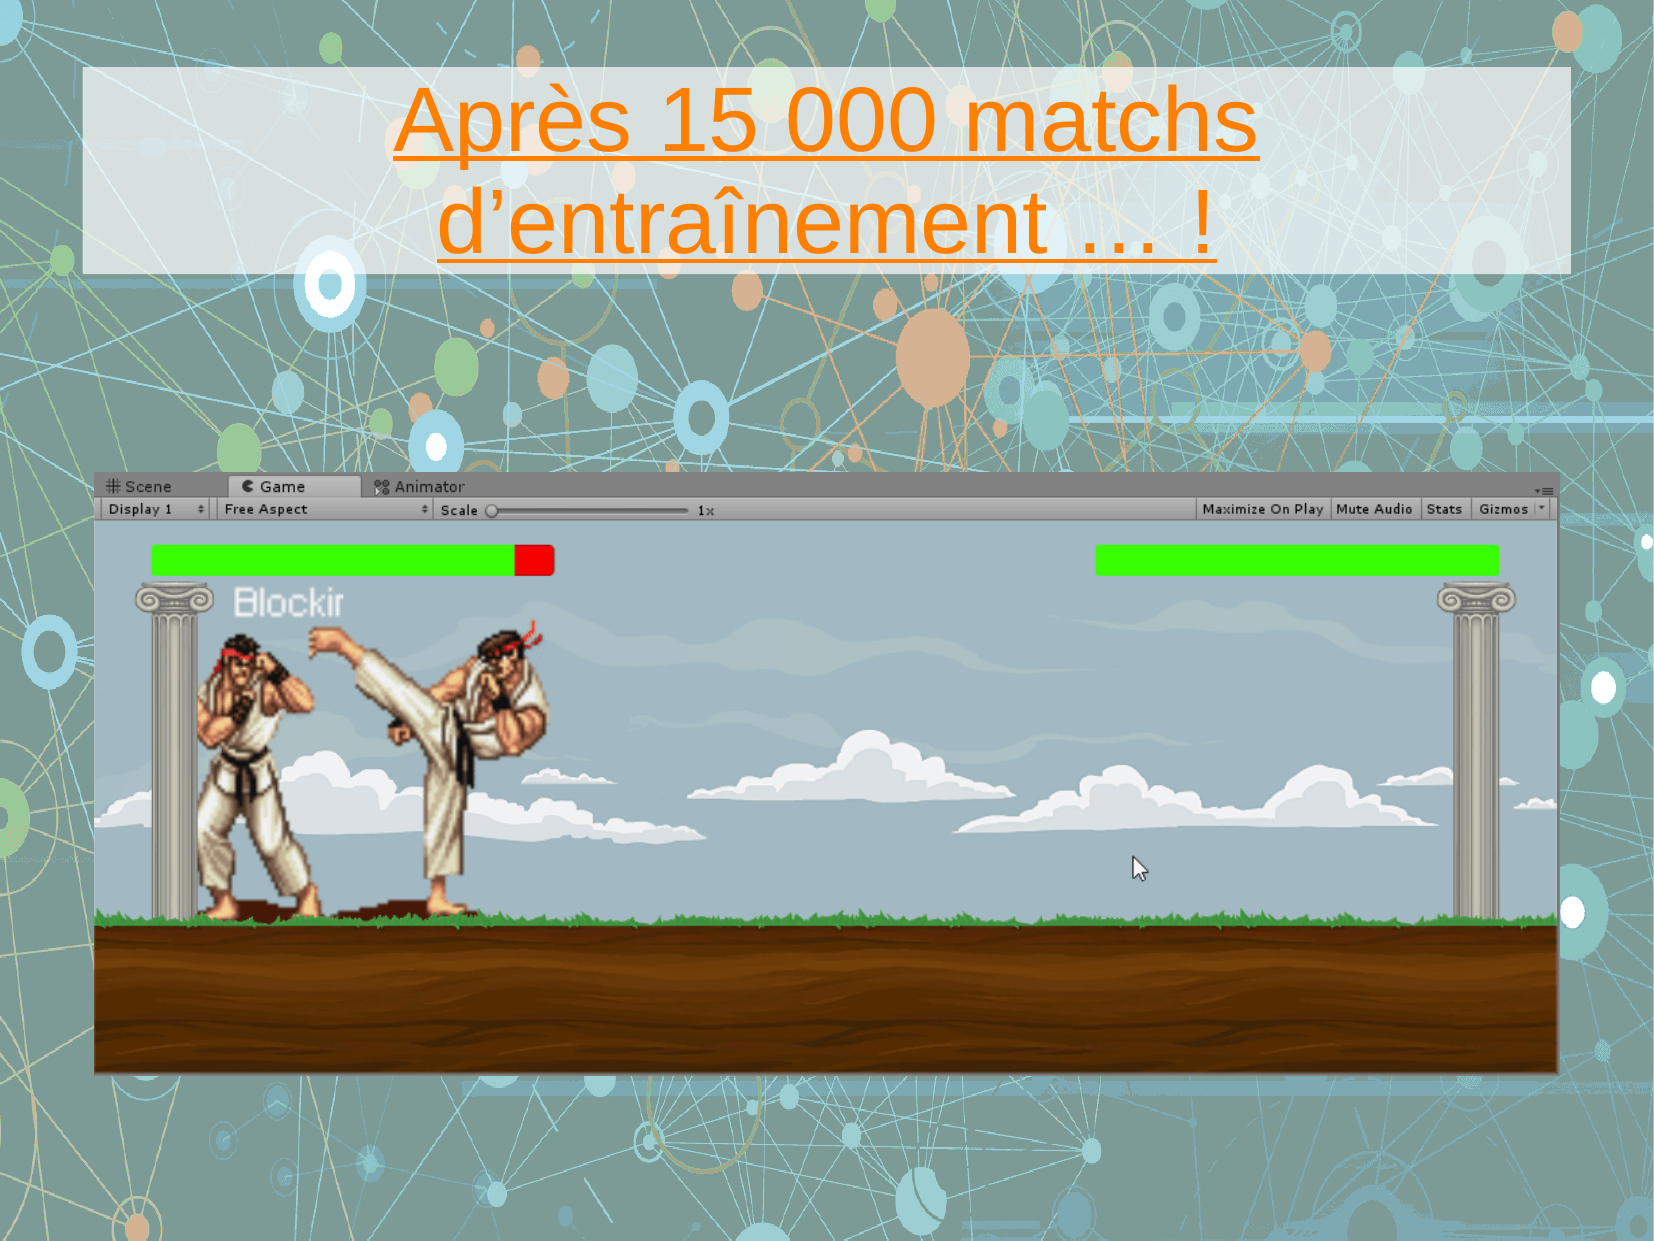

# Après 15 000 matchs d’entraînement … !